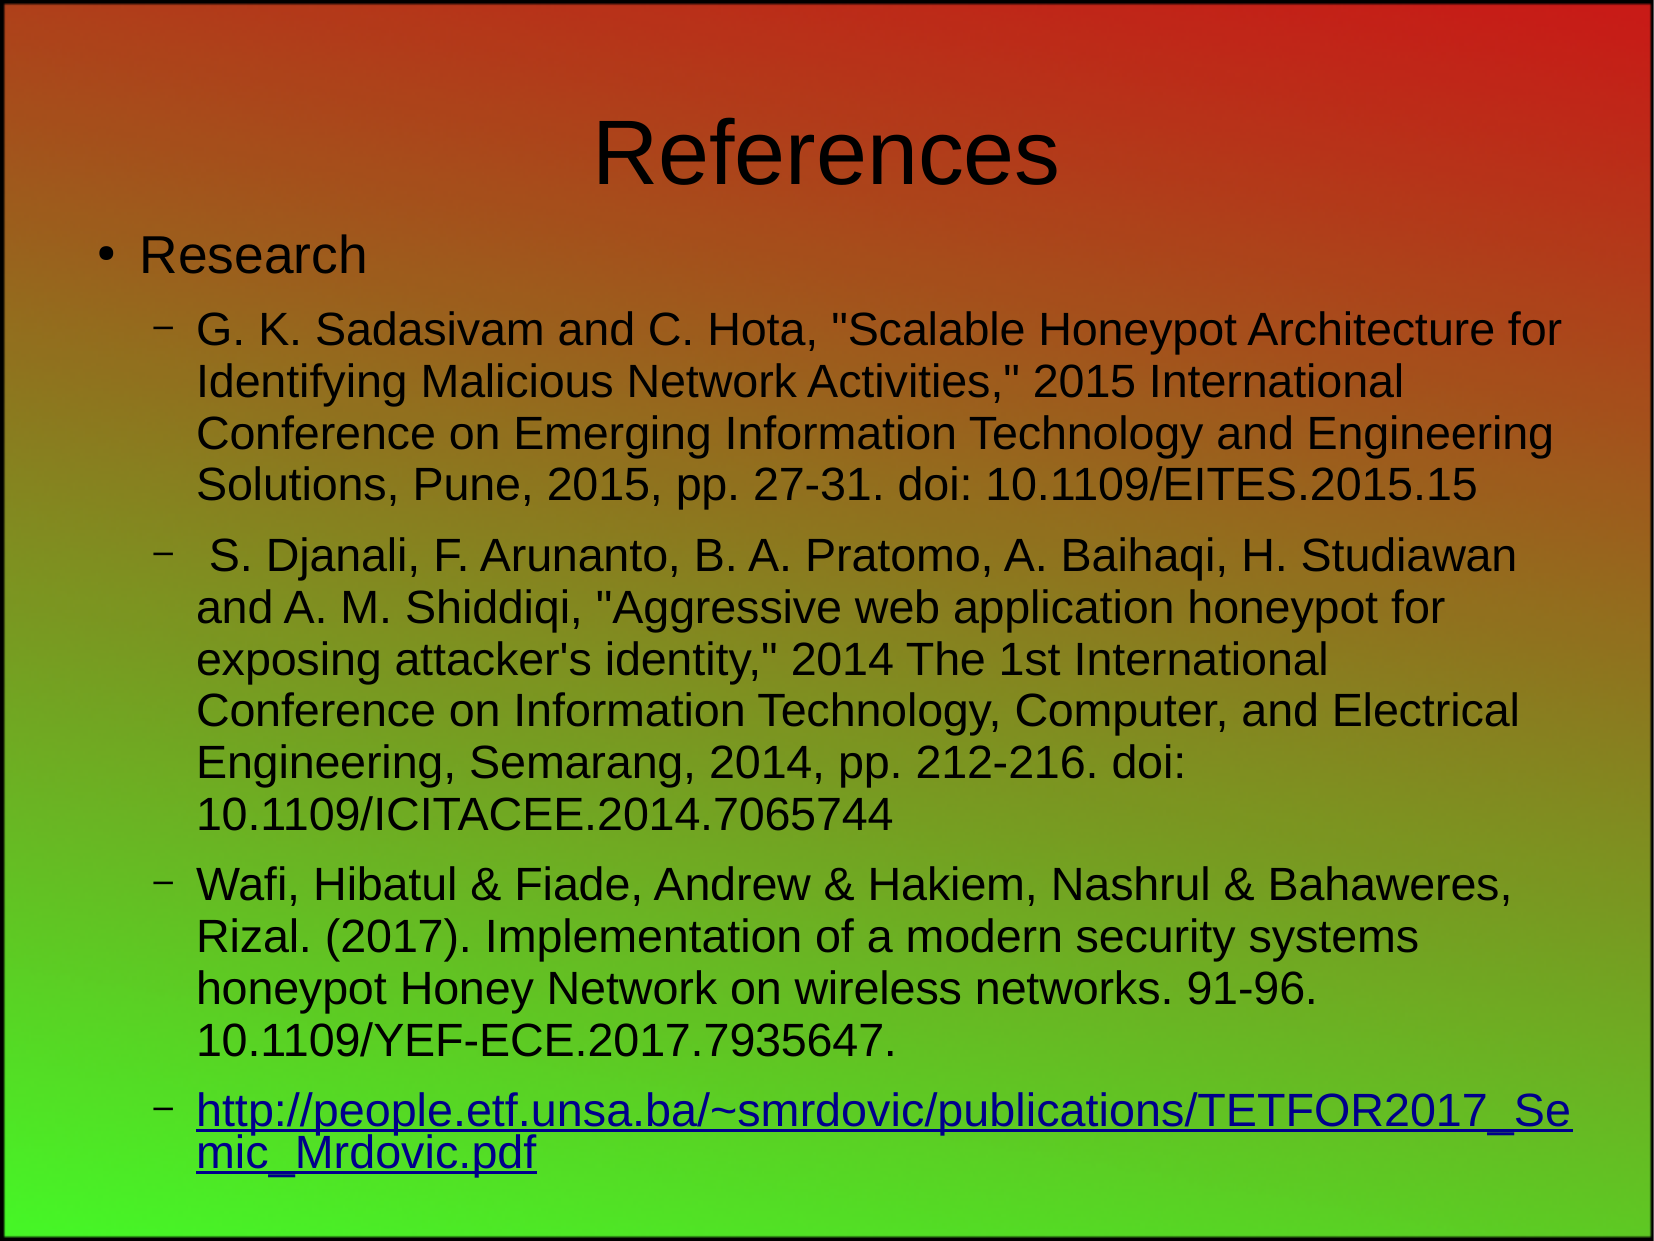

# References
Research
G. K. Sadasivam and C. Hota, "Scalable Honeypot Architecture for Identifying Malicious Network Activities," 2015 International Conference on Emerging Information Technology and Engineering Solutions, Pune, 2015, pp. 27-31. doi: 10.1109/EITES.2015.15
 S. Djanali, F. Arunanto, B. A. Pratomo, A. Baihaqi, H. Studiawan and A. M. Shiddiqi, "Aggressive web application honeypot for exposing attacker's identity," 2014 The 1st International Conference on Information Technology, Computer, and Electrical Engineering, Semarang, 2014, pp. 212-216. doi: 10.1109/ICITACEE.2014.7065744
Wafi, Hibatul & Fiade, Andrew & Hakiem, Nashrul & Bahaweres, Rizal. (2017). Implementation of a modern security systems honeypot Honey Network on wireless networks. 91-96. 10.1109/YEF-ECE.2017.7935647.
http://people.etf.unsa.ba/~smrdovic/publications/TETFOR2017_Semic_Mrdovic.pdf